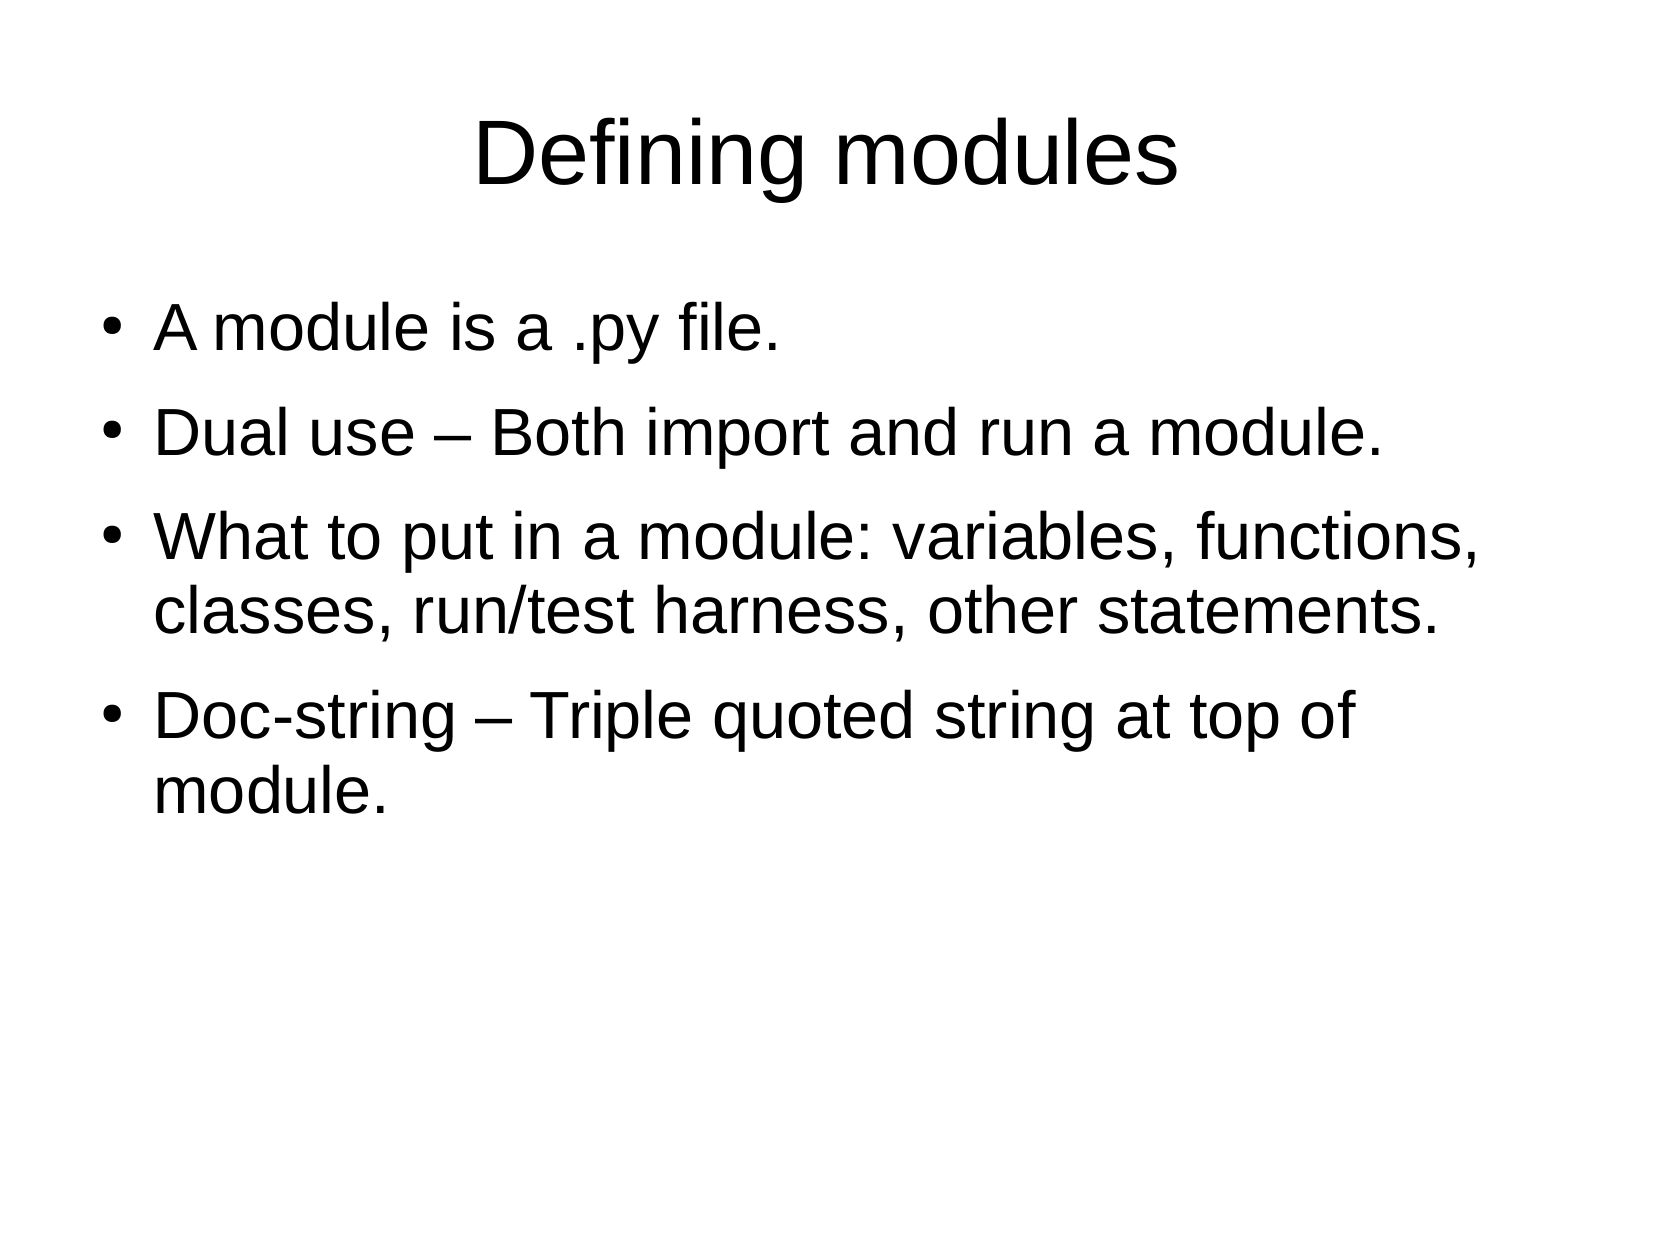

# Defining modules
A module is a .py file.
Dual use – Both import and run a module.
What to put in a module: variables, functions, classes, run/test harness, other statements.
Doc-string – Triple quoted string at top of module.